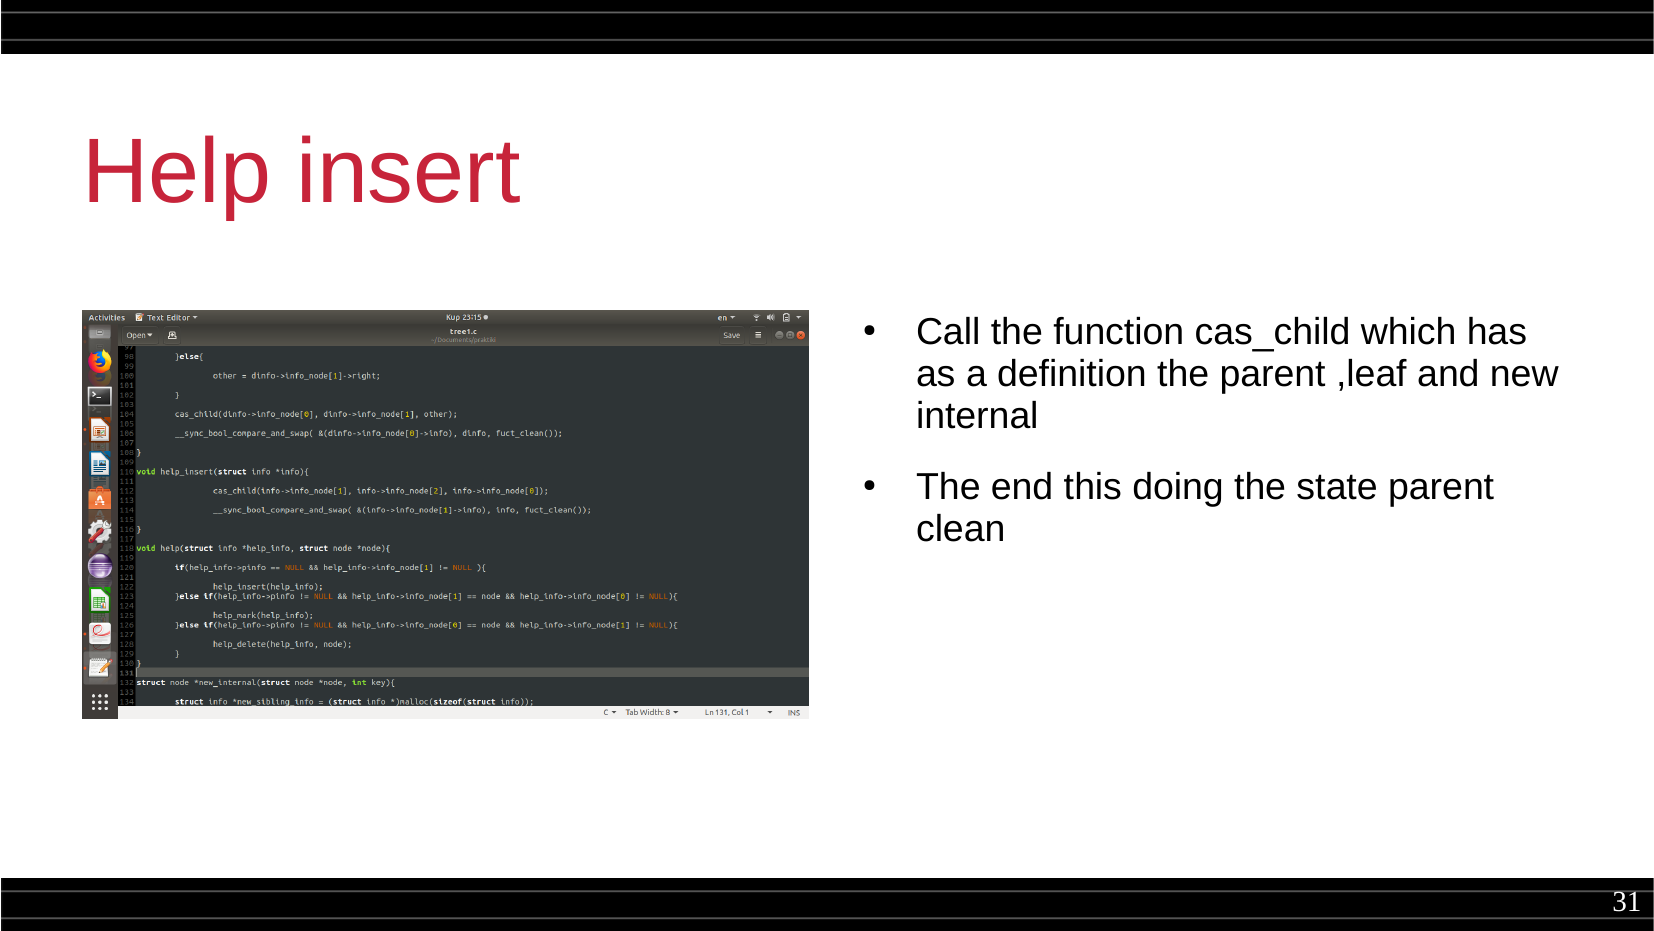

# Help insert
Call the function cas_child which has as a definition the parent ,leaf and new internal
The end this doing the state parent clean